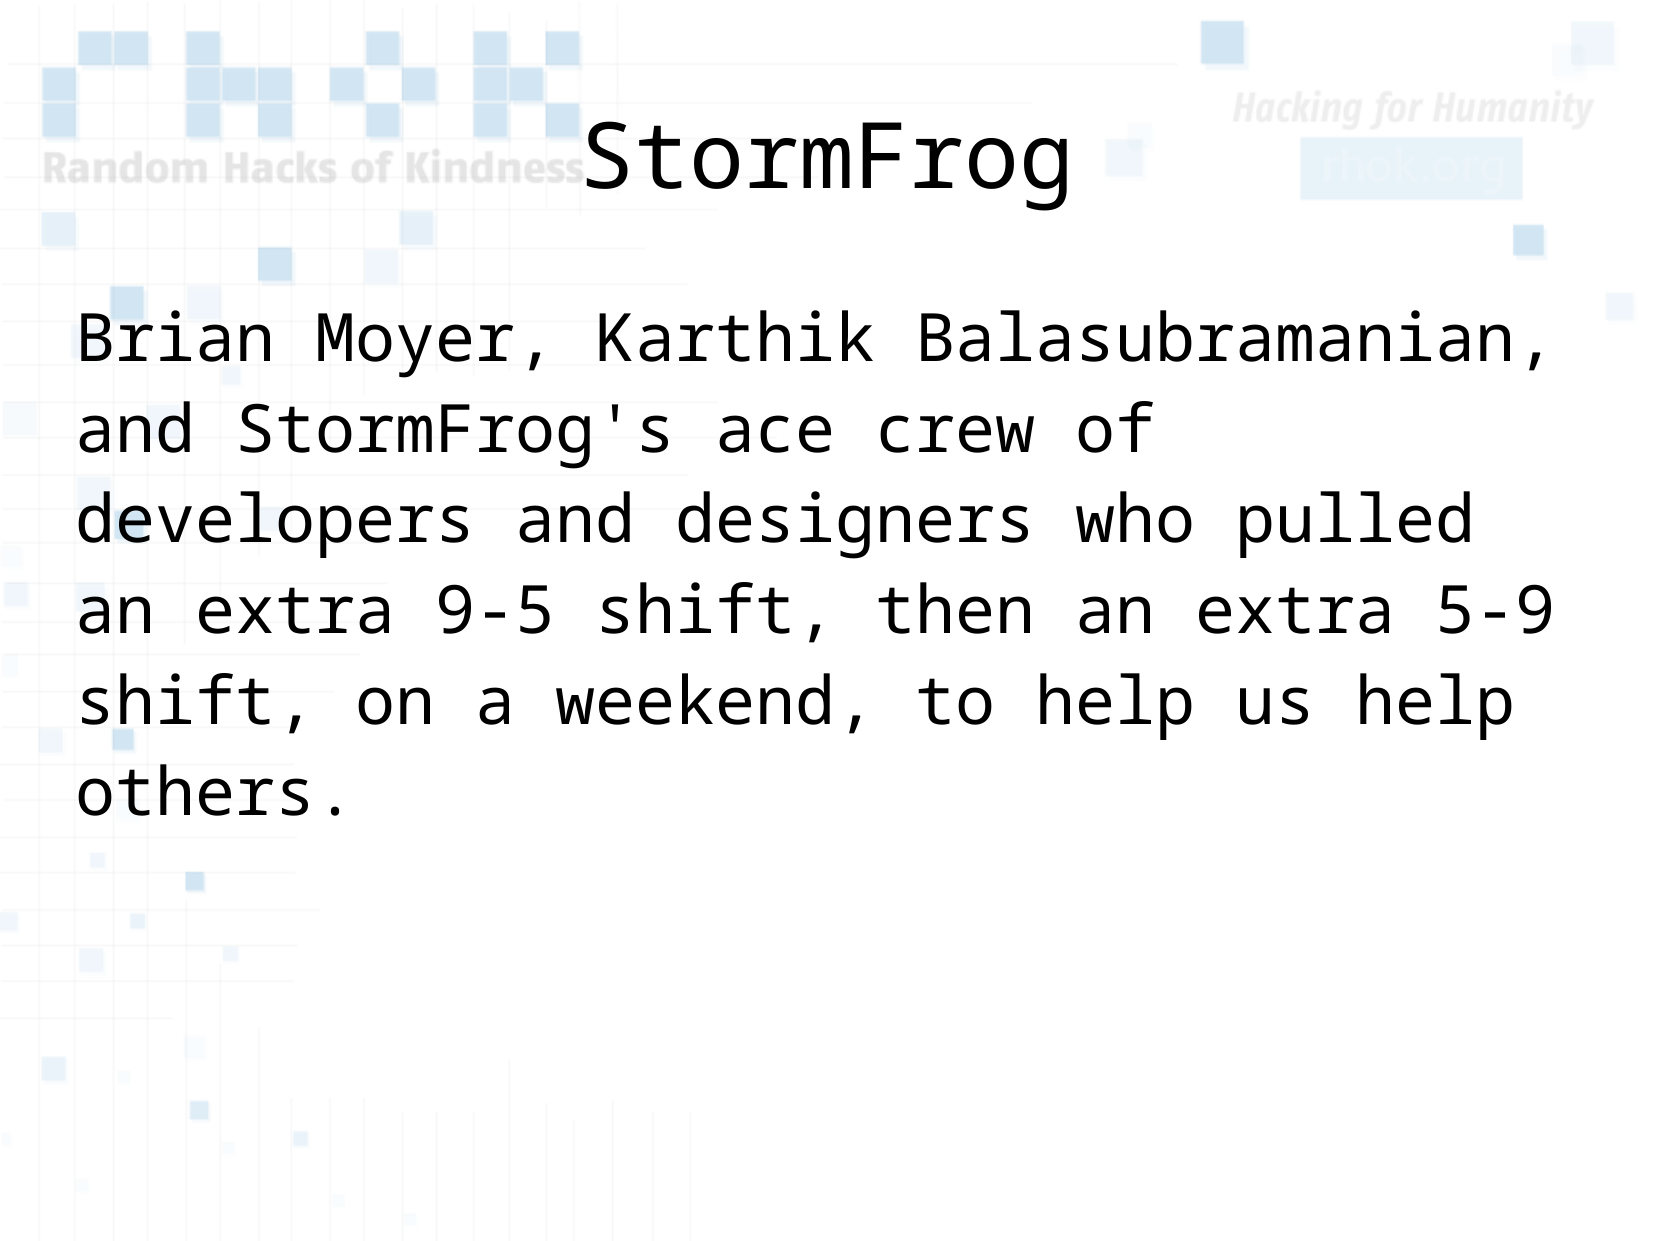

# StormFrog
Brian Moyer, Karthik Balasubramanian, and StormFrog's ace crew of developers and designers who pulled an extra 9-5 shift, then an extra 5-9 shift, on a weekend, to help us help others.